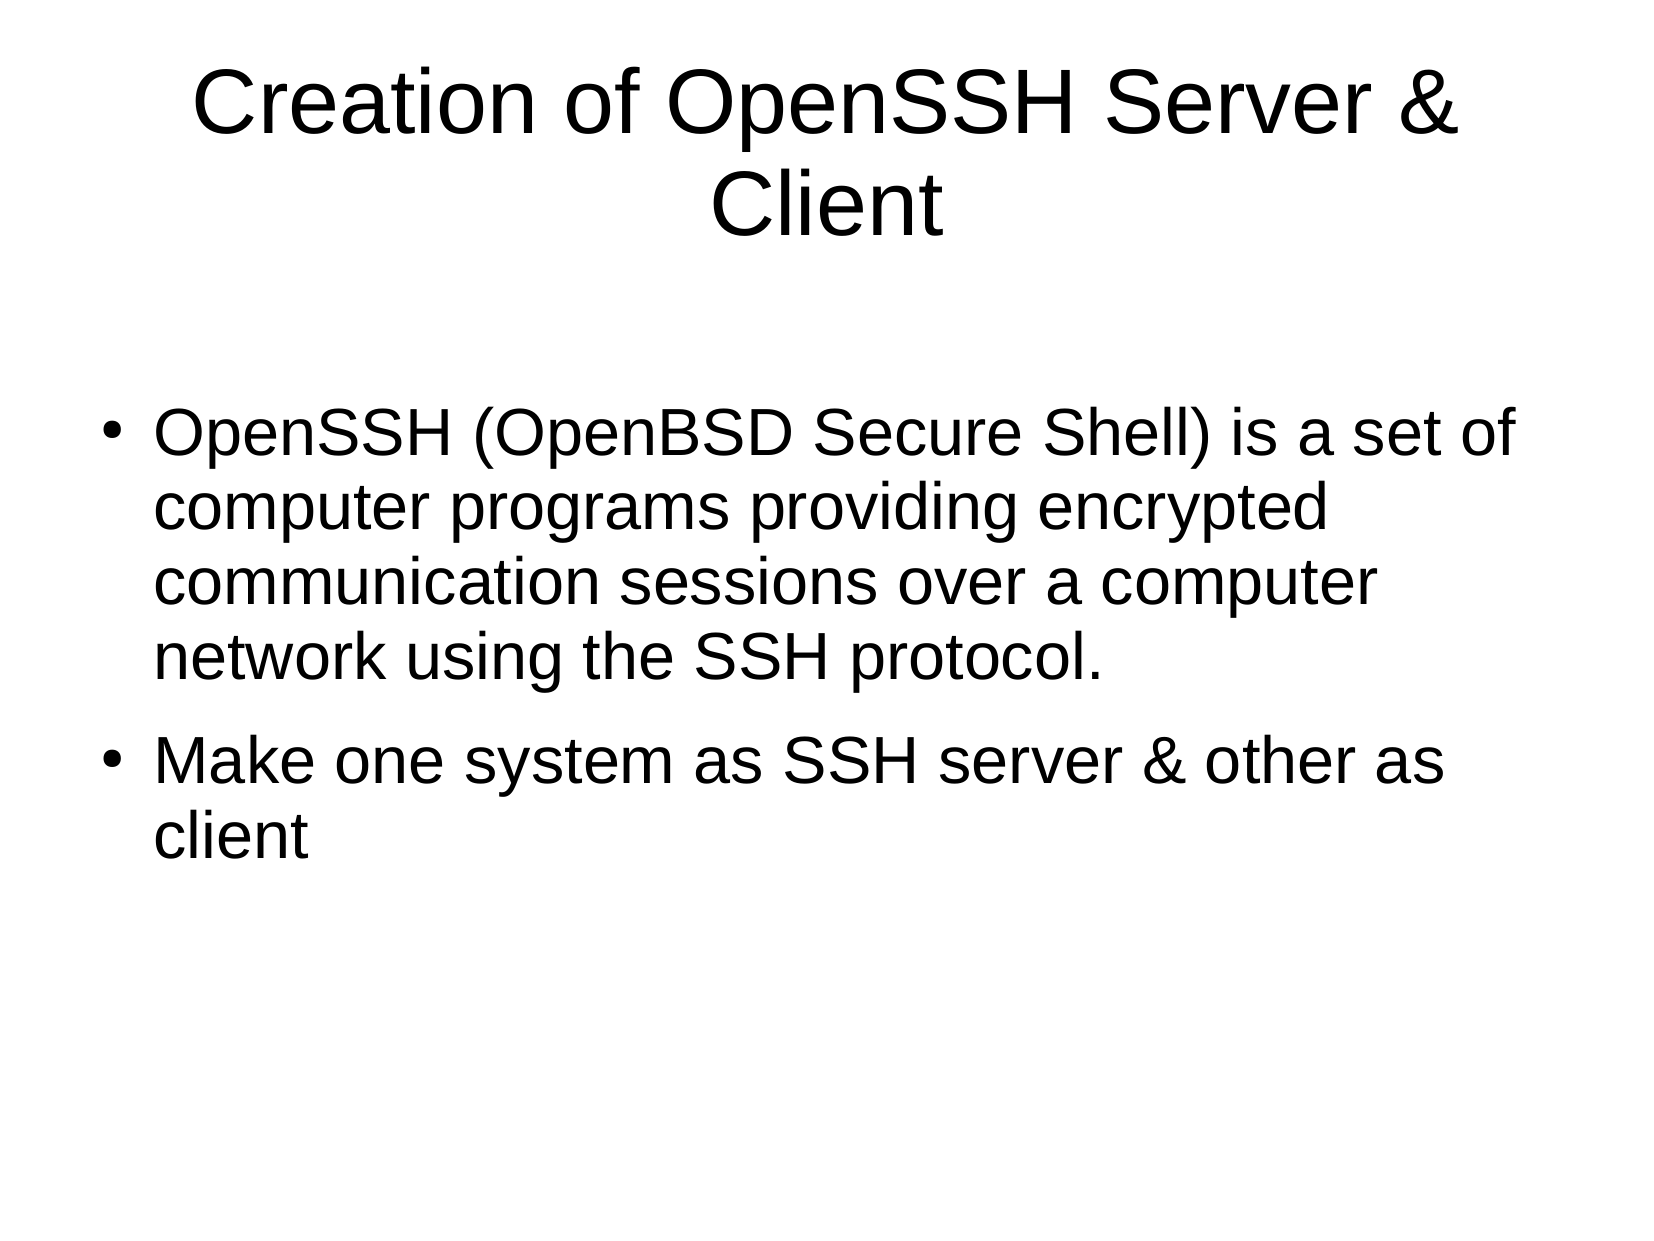

# Creation of OpenSSH Server & Client
OpenSSH (OpenBSD Secure Shell) is a set of computer programs providing encrypted communication sessions over a computer network using the SSH protocol.
Make one system as SSH server & other as client